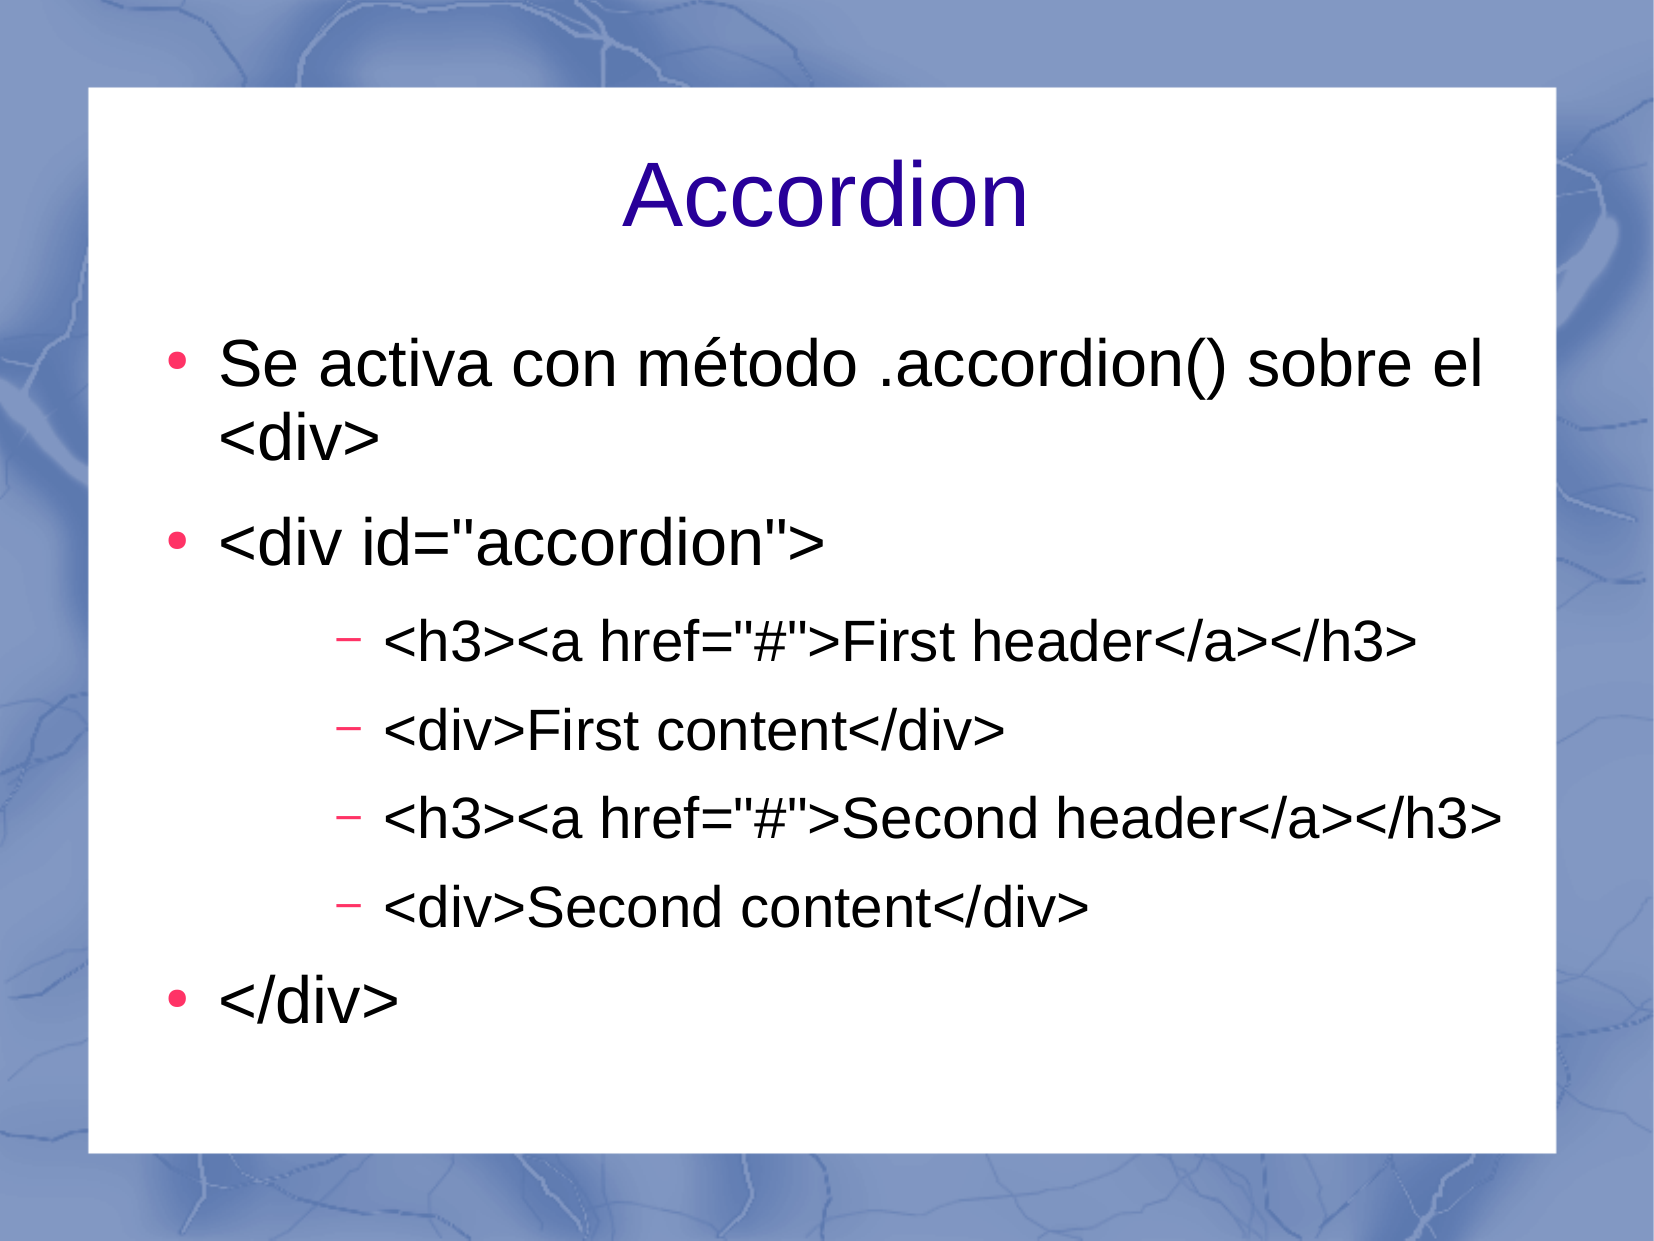

# Accordion
Se activa con método .accordion() sobre el <div>
<div id="accordion">
<h3><a href="#">First header</a></h3>
<div>First content</div>
<h3><a href="#">Second header</a></h3>
<div>Second content</div>
</div>